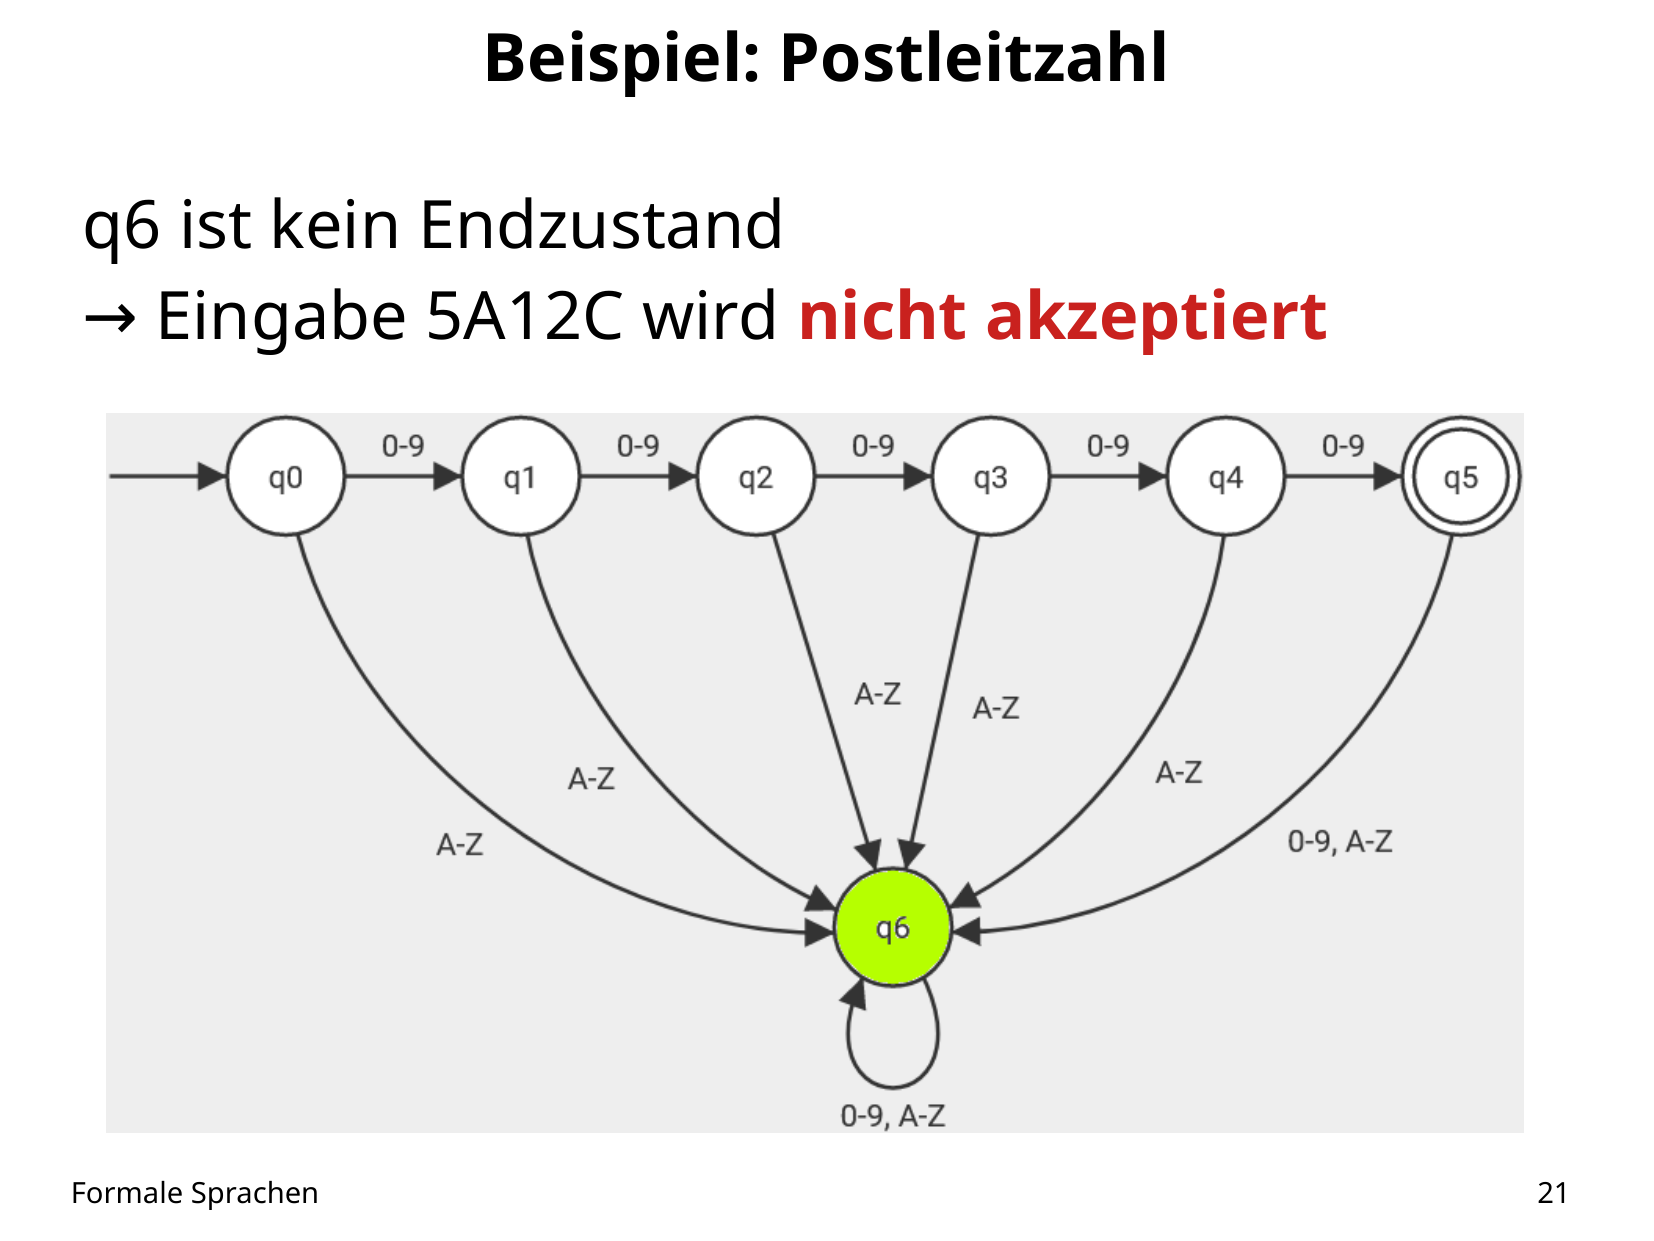

# Beispiel: Postleitzahl
q6 ist kein Endzustand
→ Eingabe 5A12C wird nicht akzeptiert
Formale Sprachen
21